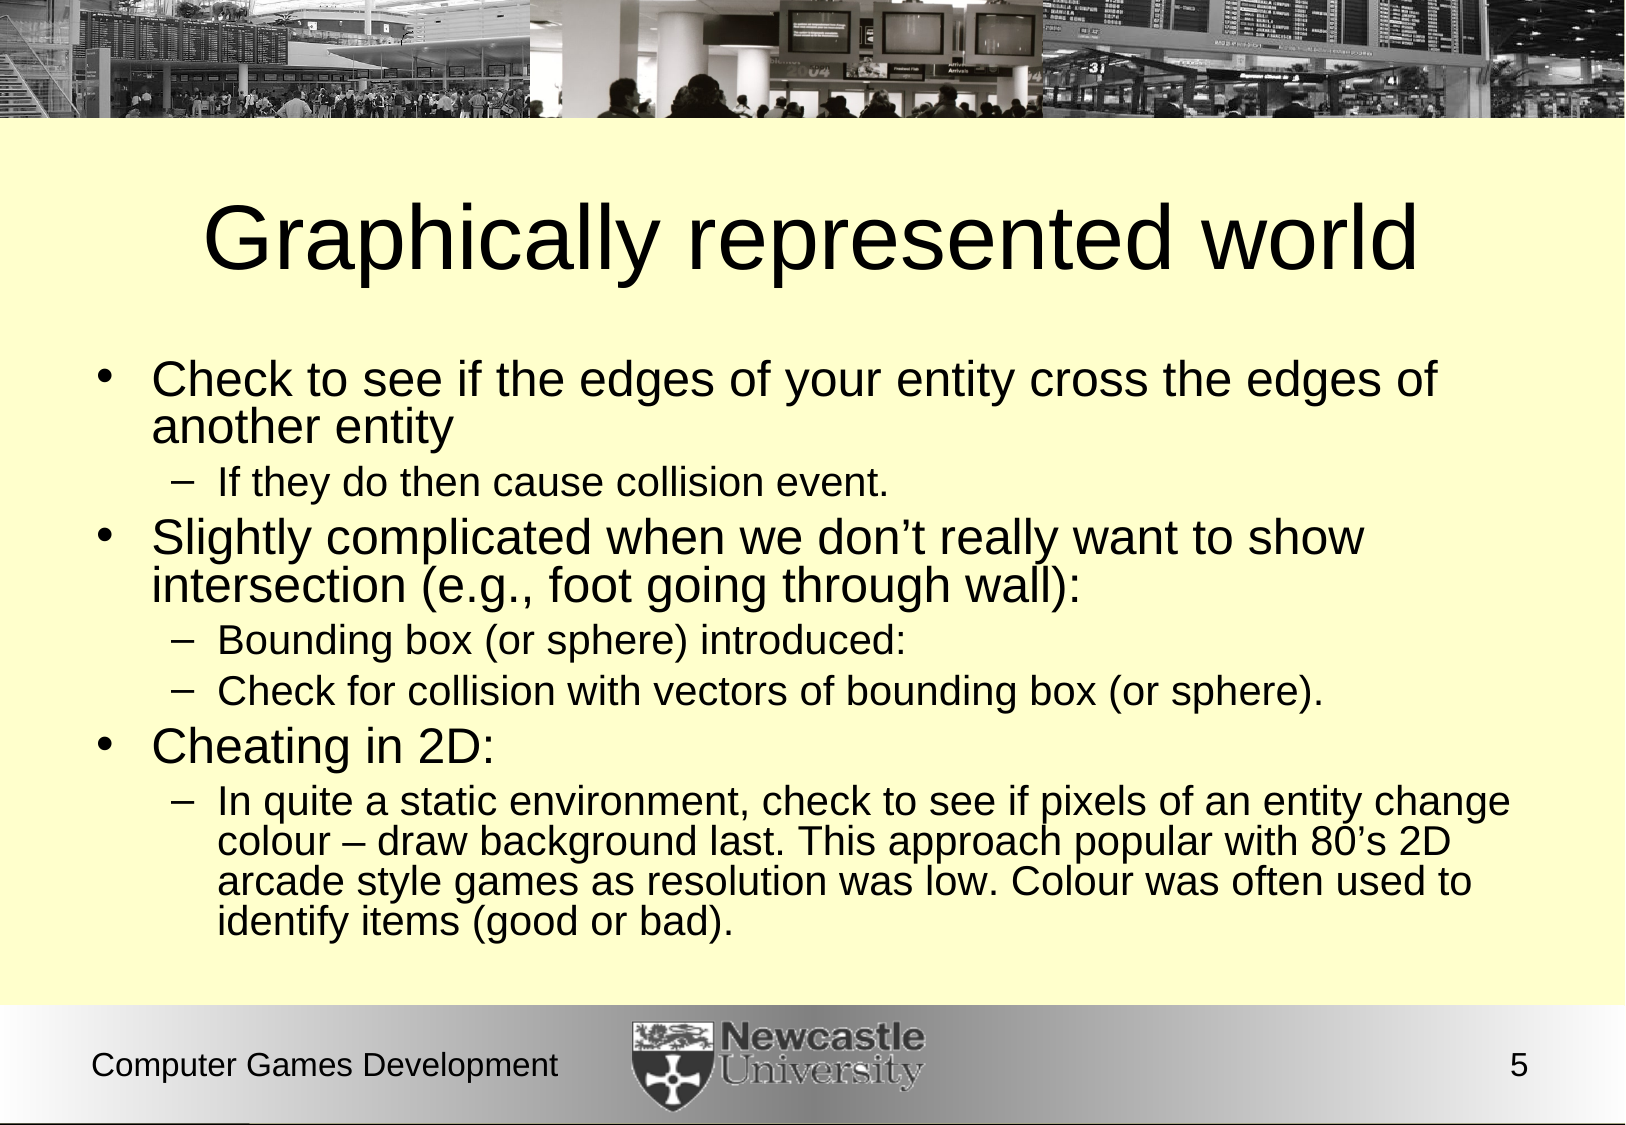

Graphically represented world
Check to see if the edges of your entity cross the edges of another entity
If they do then cause collision event.
Slightly complicated when we don’t really want to show intersection (e.g., foot going through wall):
Bounding box (or sphere) introduced:
Check for collision with vectors of bounding box (or sphere).
Cheating in 2D:
In quite a static environment, check to see if pixels of an entity change colour – draw background last. This approach popular with 80’s 2D arcade style games as resolution was low. Colour was often used to identify items (good or bad).
Computer Games Development